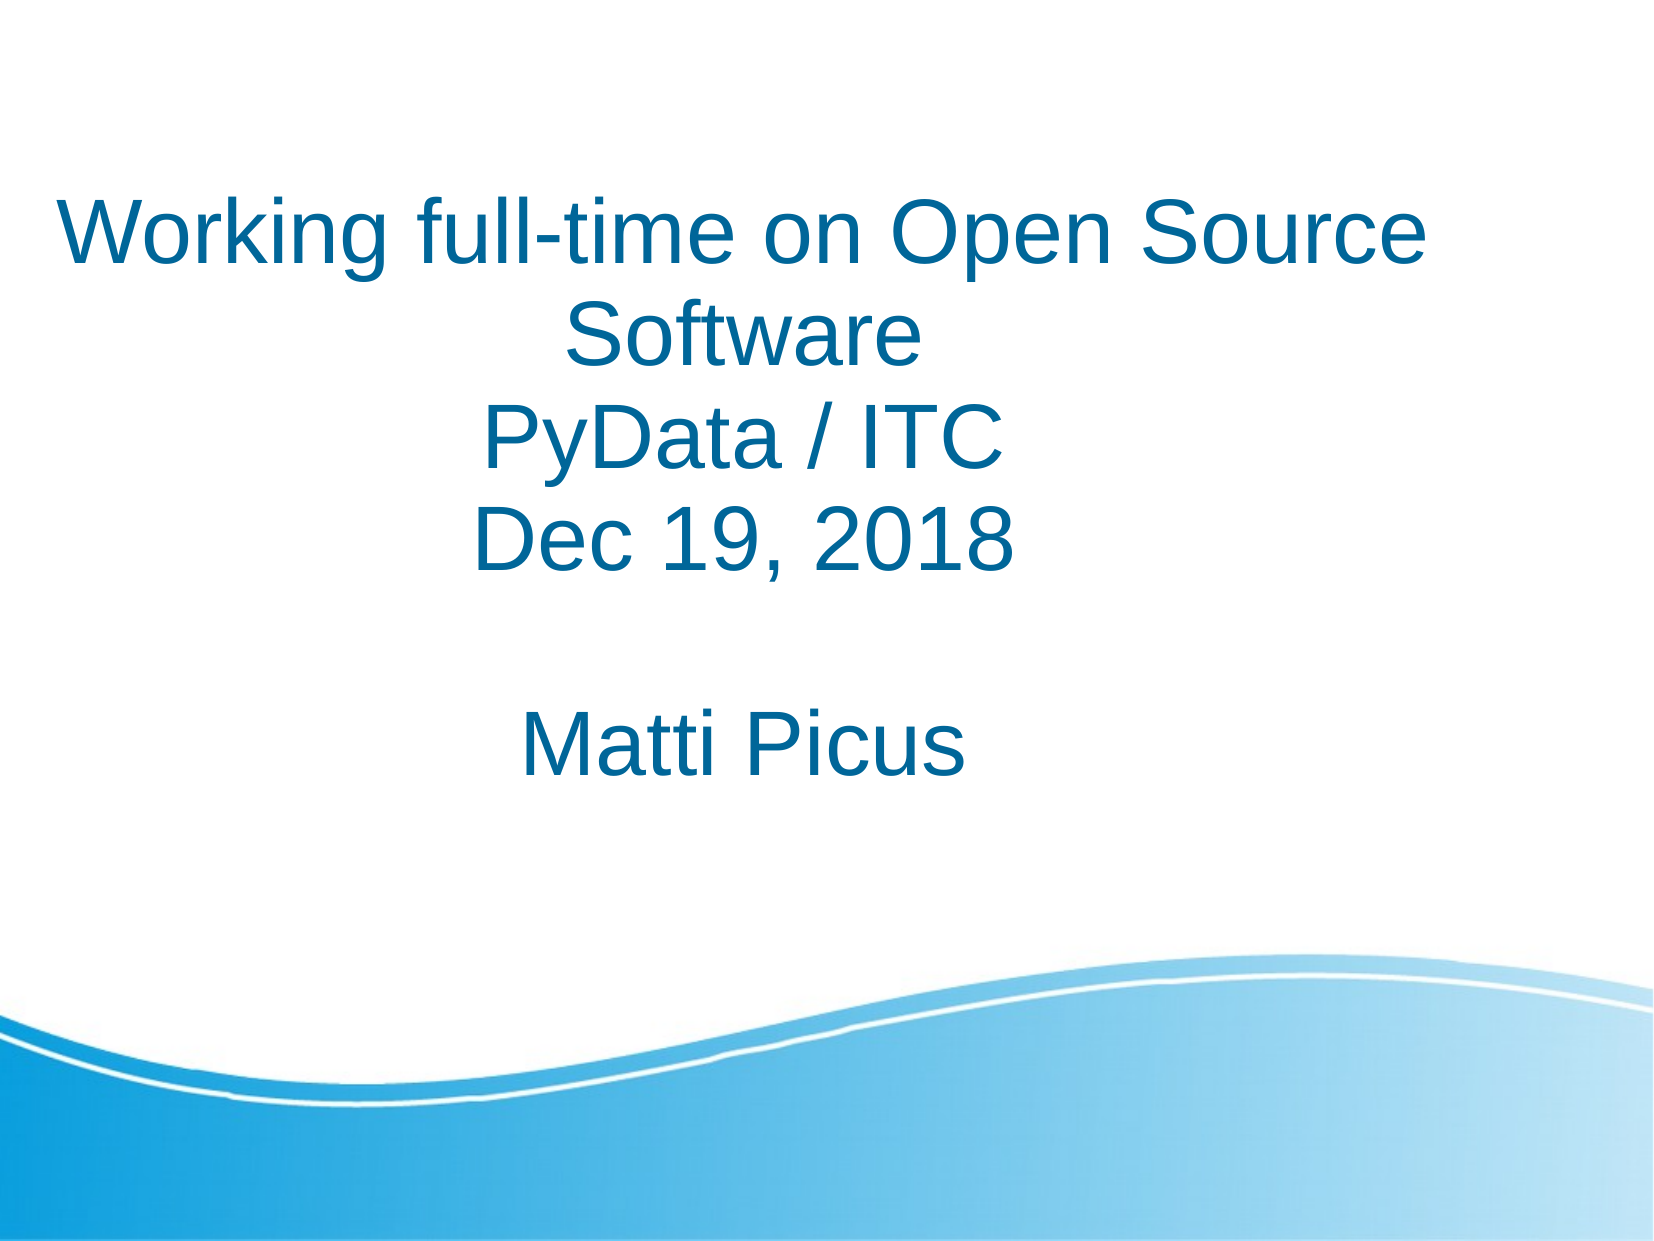

# Working full-time on Open Source Software PyData / ITC Dec 19, 2018 Matti Picus